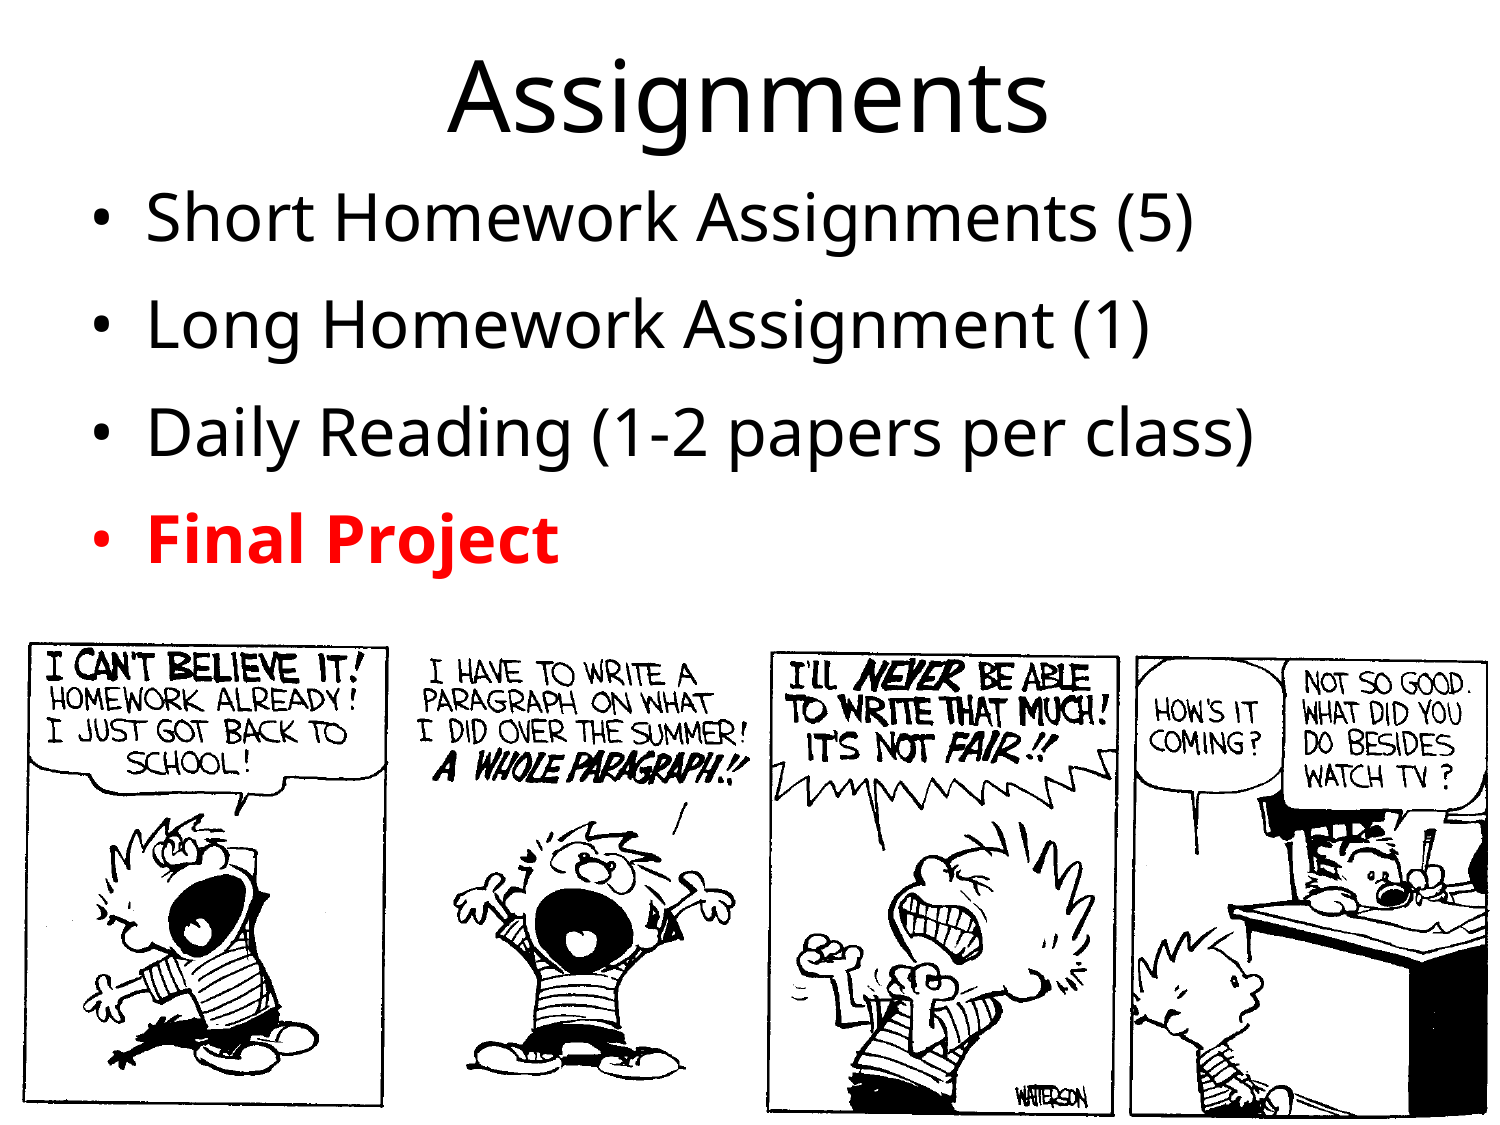

# Assignments
Short Homework Assignments (5)
Long Homework Assignment (1)
Daily Reading (1-2 papers per class)
Final Project